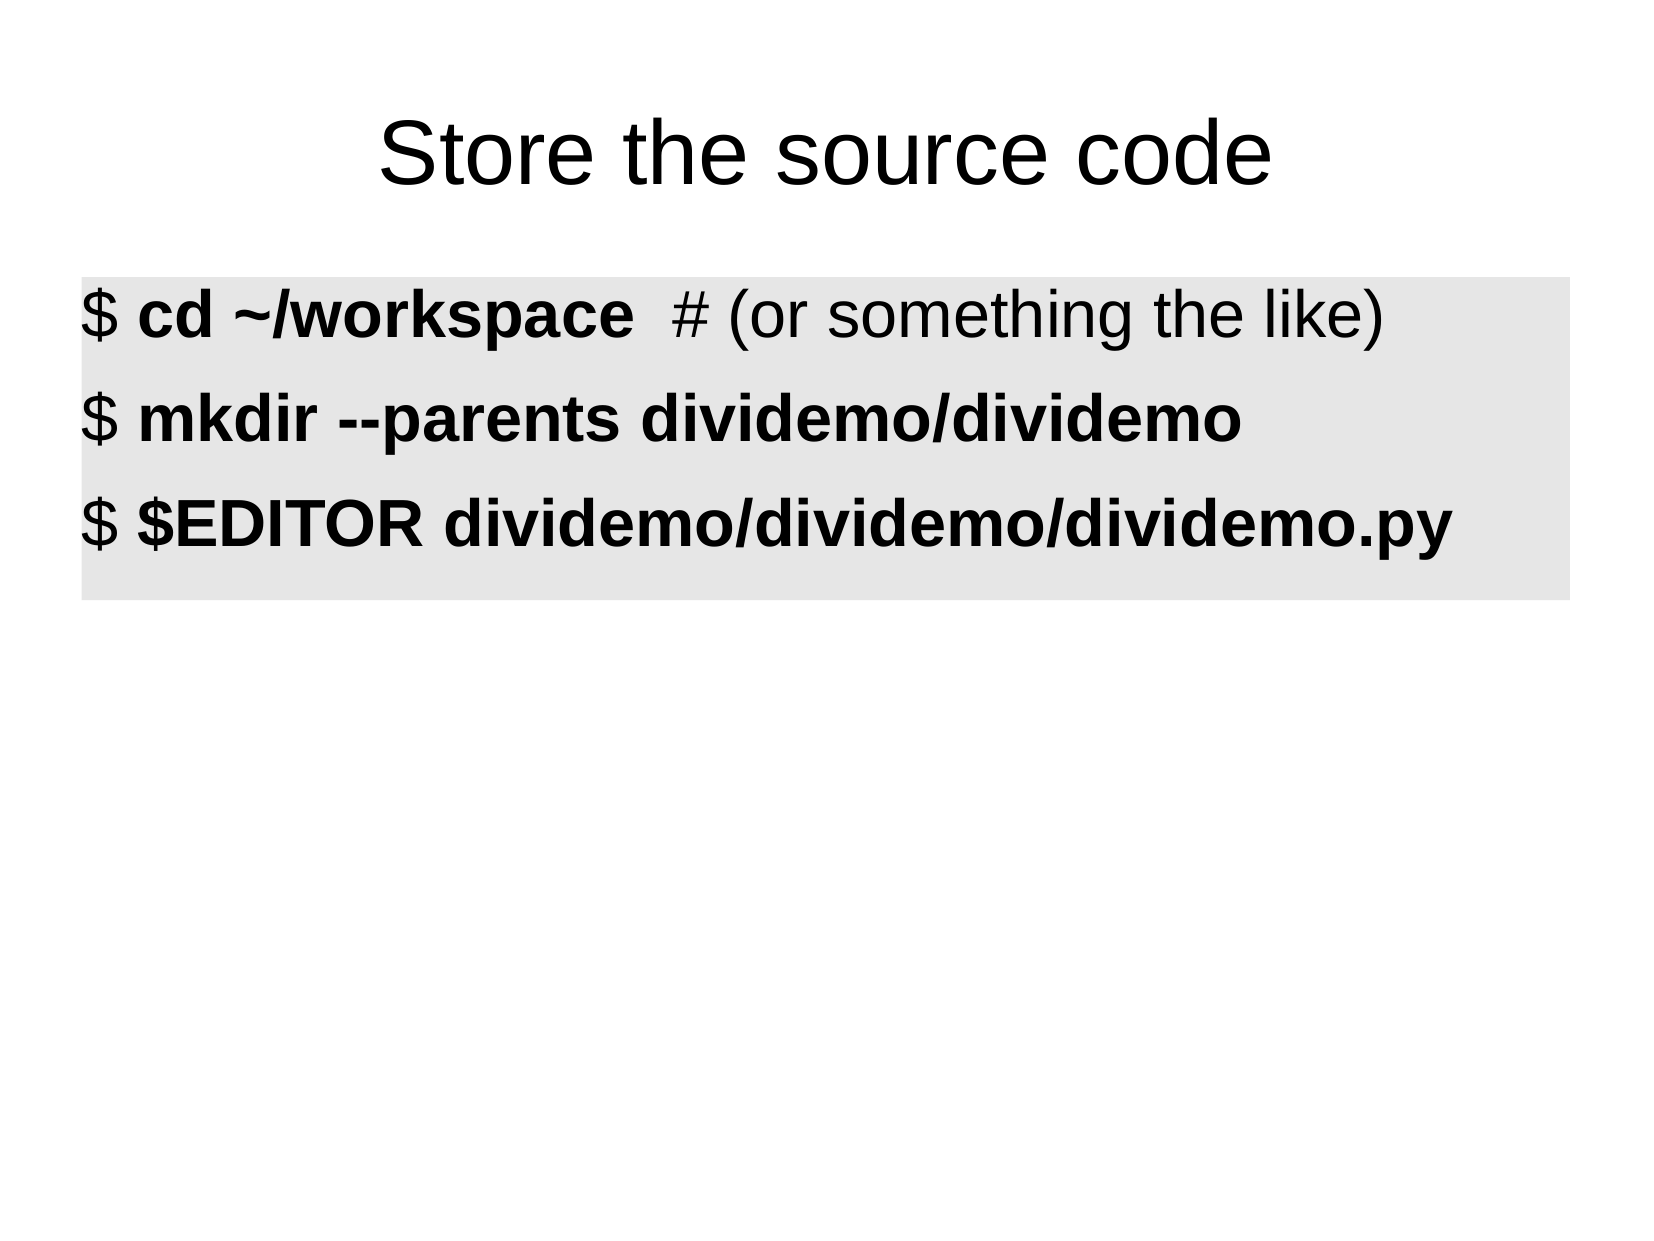

# Store the source code
$ cd ~/workspace # (or something the like)
$ mkdir --parents dividemo/dividemo
$ $EDITOR dividemo/dividemo/dividemo.py